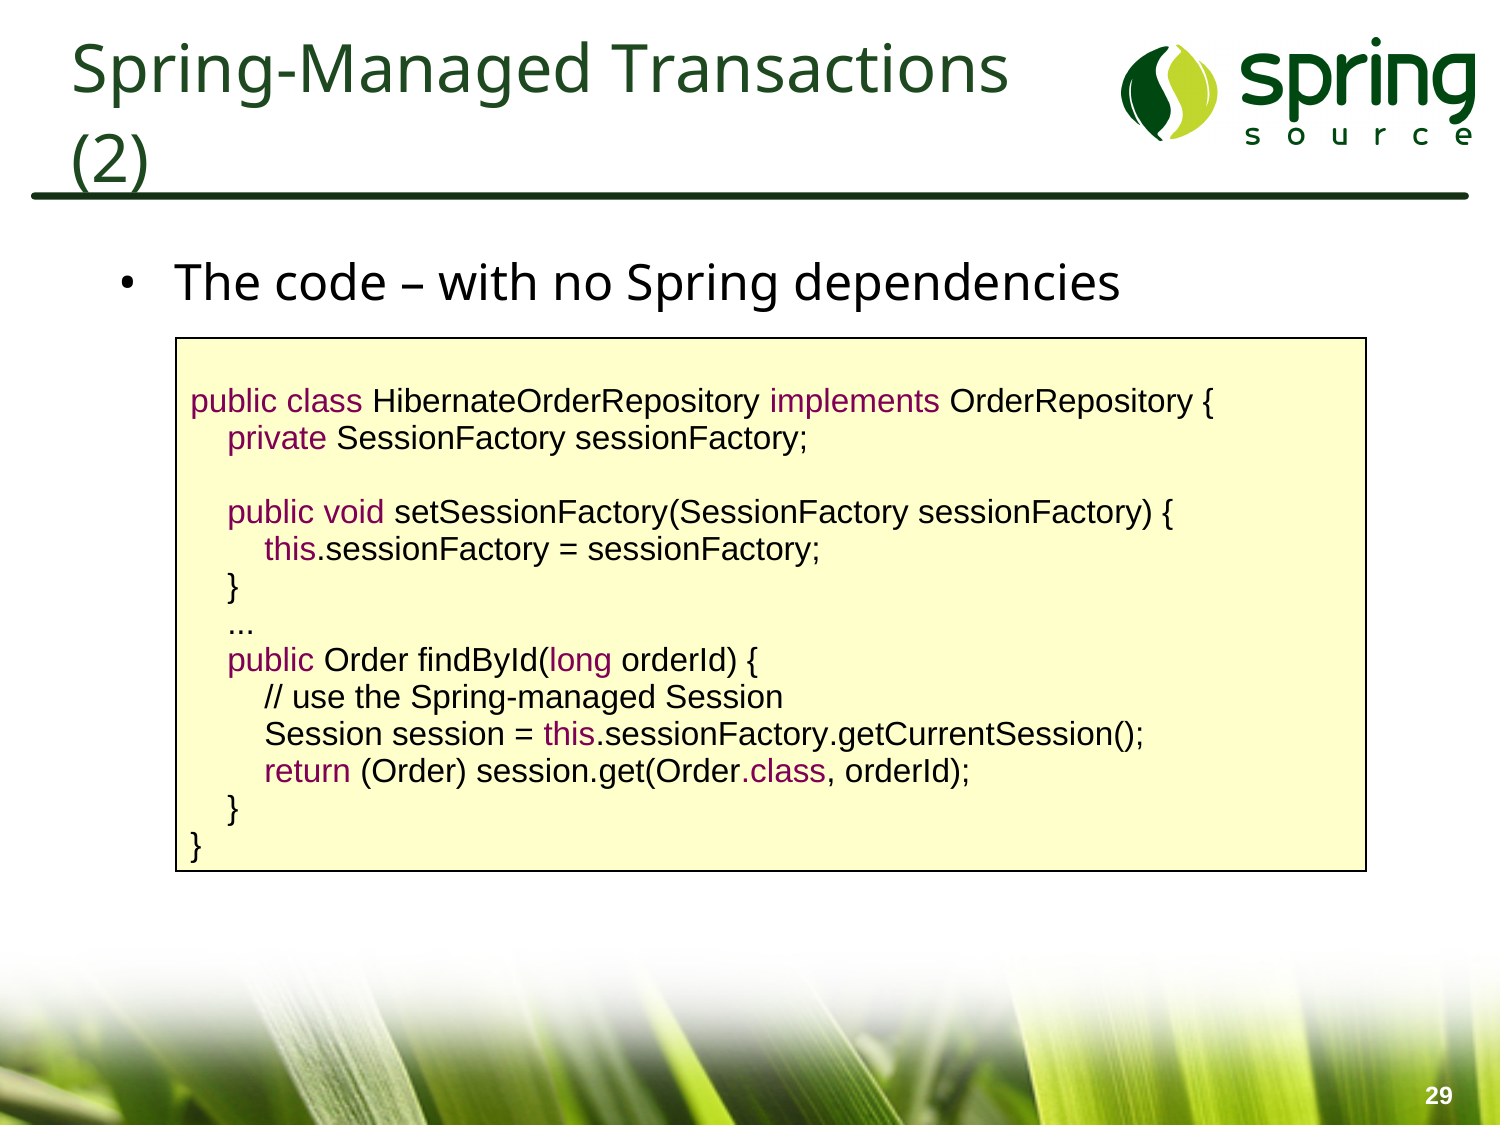

# Spring-Managed Transactions (2)
The code – with no Spring dependencies
public class HibernateOrderRepository implements OrderRepository {
 private SessionFactory sessionFactory;
 public void setSessionFactory(SessionFactory sessionFactory) {
 this.sessionFactory = sessionFactory;
 }
 ...
 public Order findById(long orderId) {
 // use the Spring-managed Session
 Session session = this.sessionFactory.getCurrentSession();
 return (Order) session.get(Order.class, orderId);
 }
}